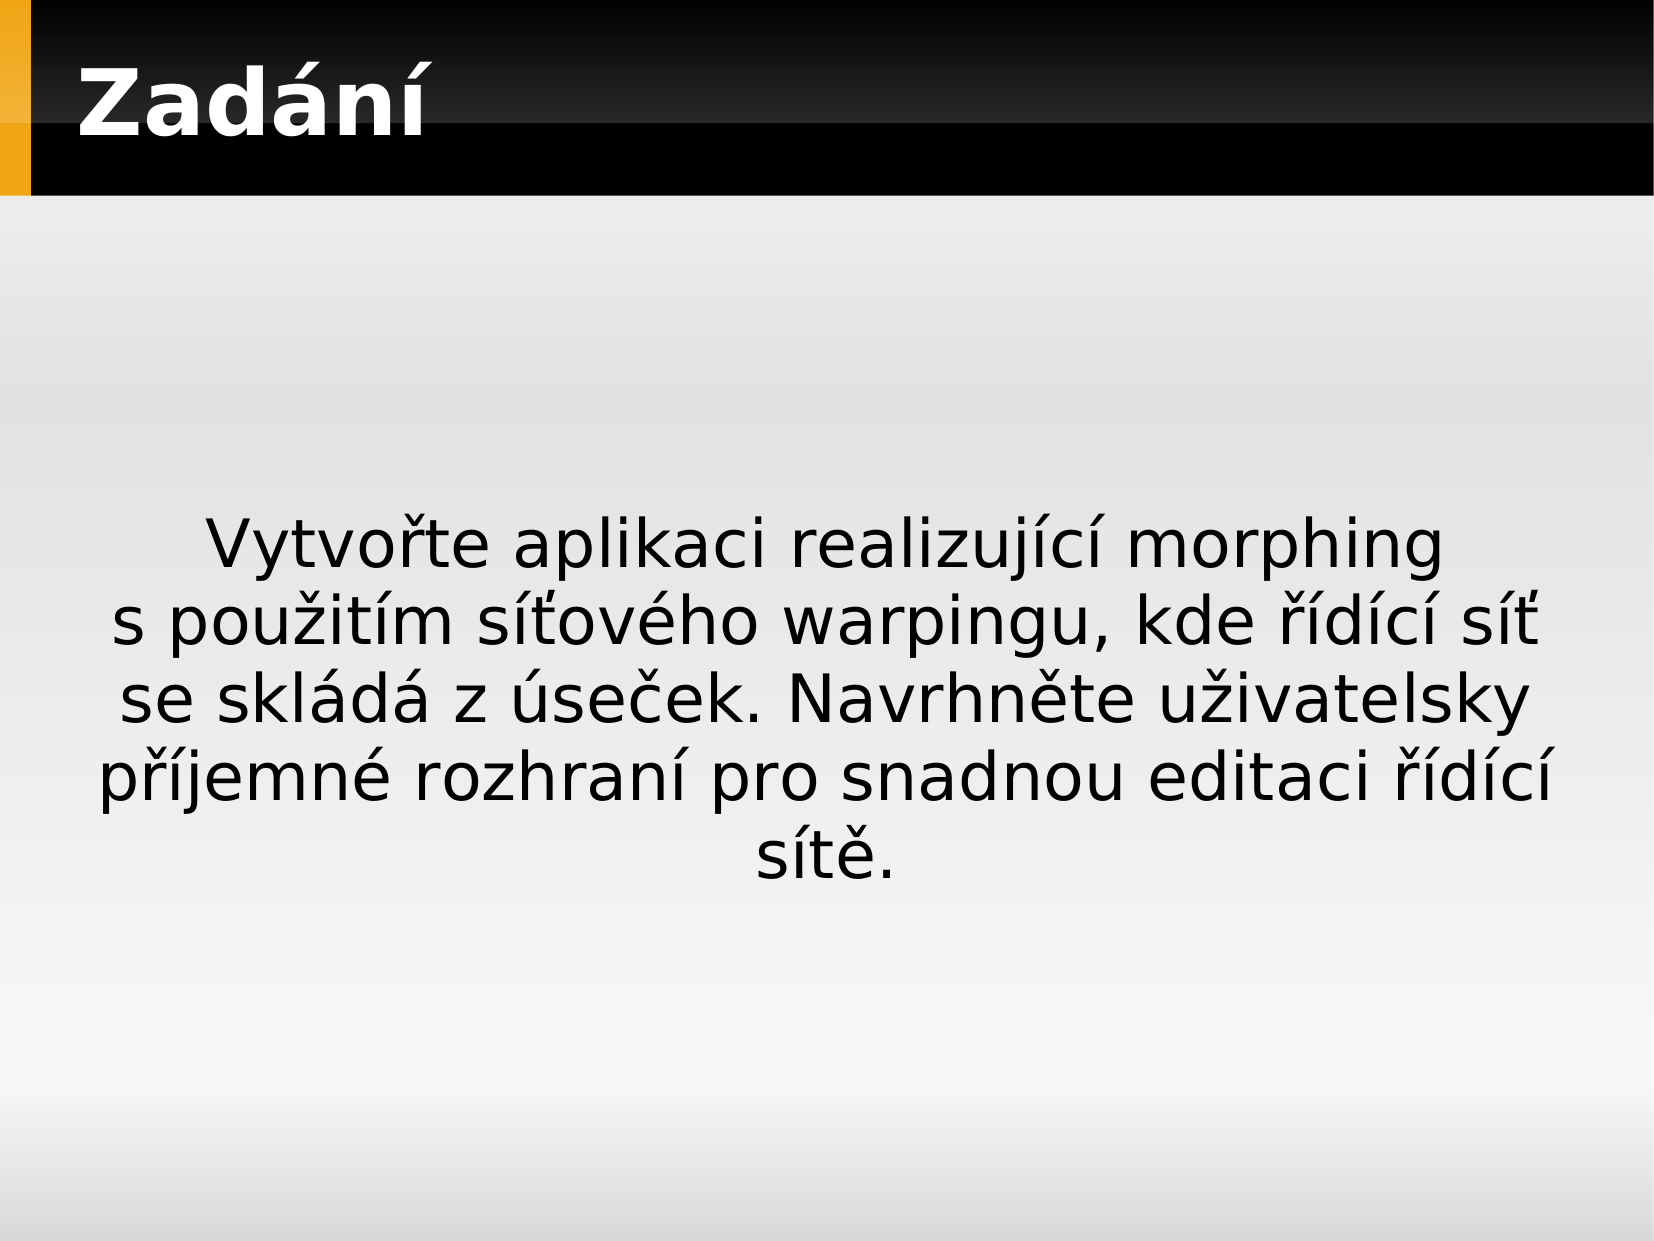

# Zadání
Vytvořte aplikaci realizující morphing s použitím síťového warpingu, kde řídící síť se skládá z úseček. Navrhněte uživatelsky příjemné rozhraní pro snadnou editaci řídící sítě.